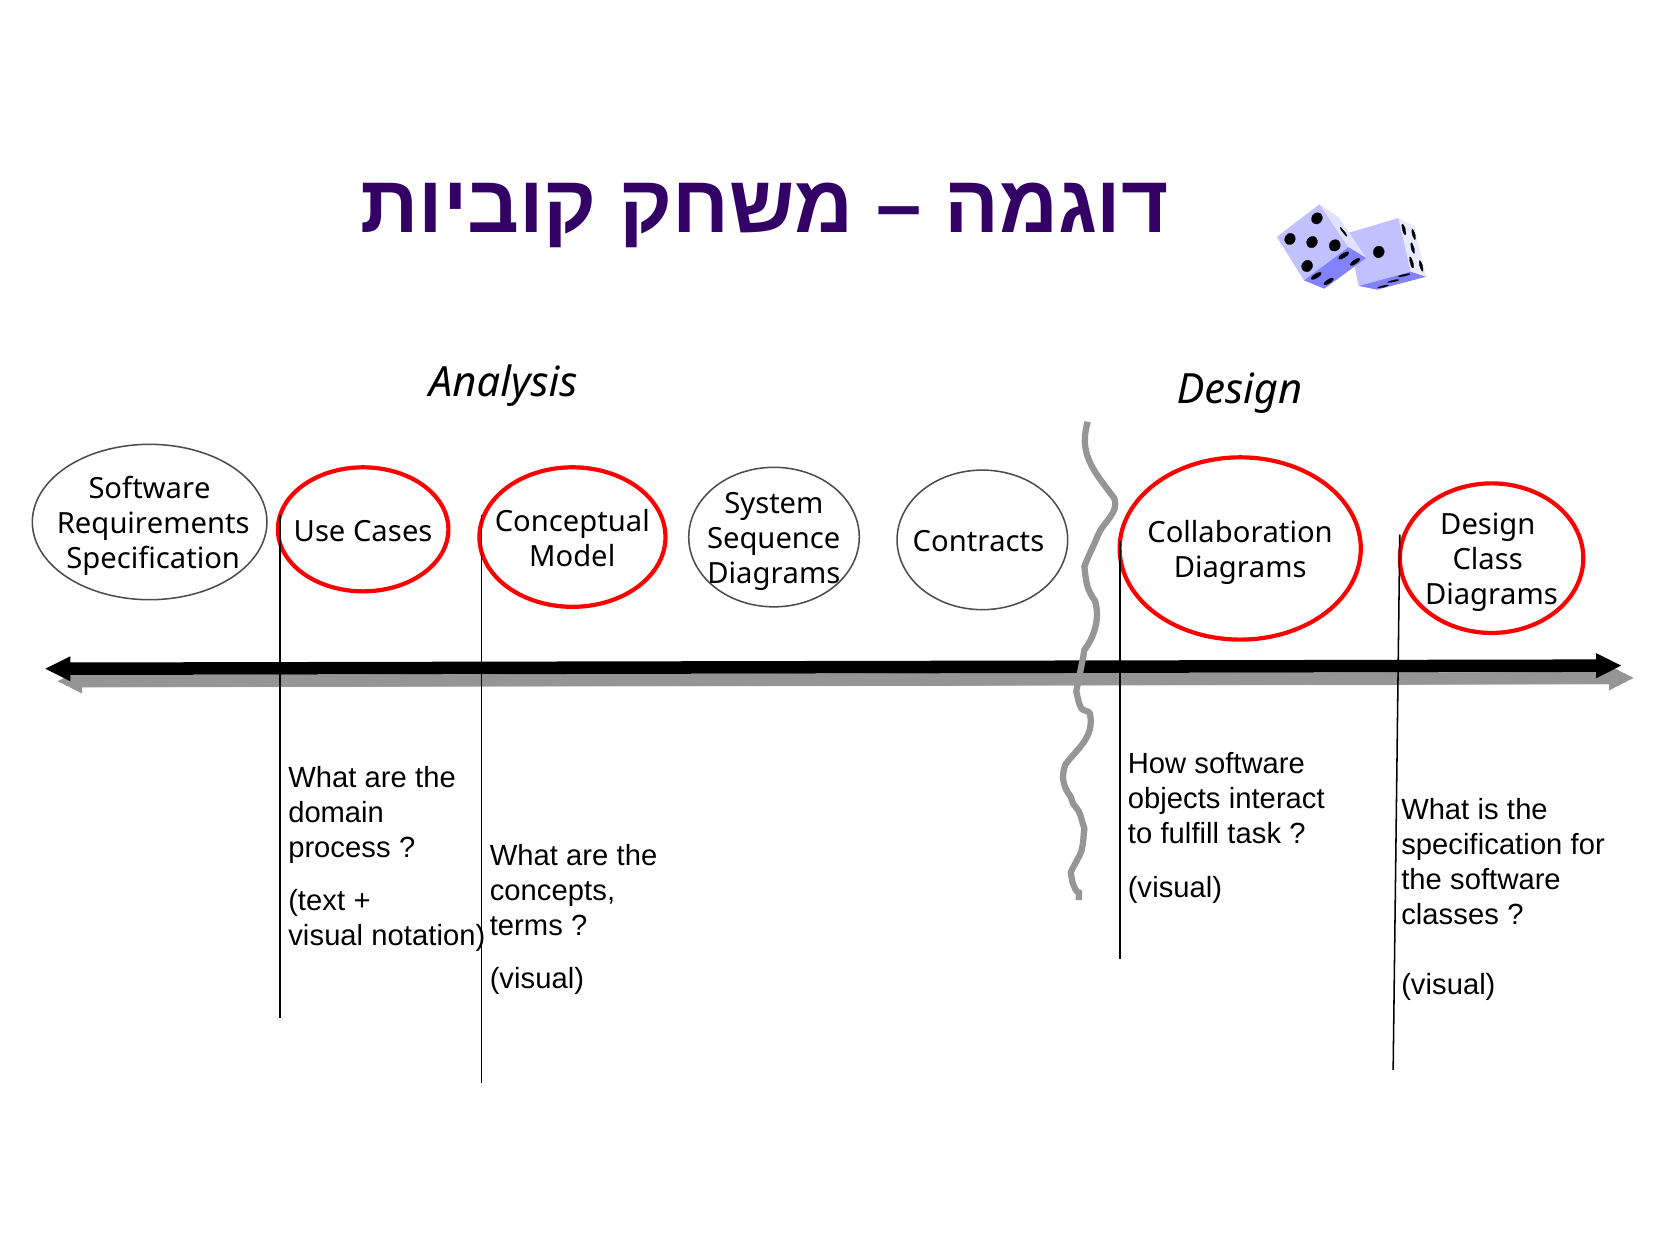

# דוגמה – משחק קוביות
Analysis
Design
Software
 Requirements
 Specification
Collaboration
Diagrams
Use Cases
Conceptual
Model
System
Sequence
Diagrams
Contracts
Design
Class
Diagrams
How software objects interact to fulfill task ?
(visual)
What are the domain process ?
(text +
visual notation)
What is the specification for the software classes ?
(visual)
What are the concepts, terms ?
(visual)